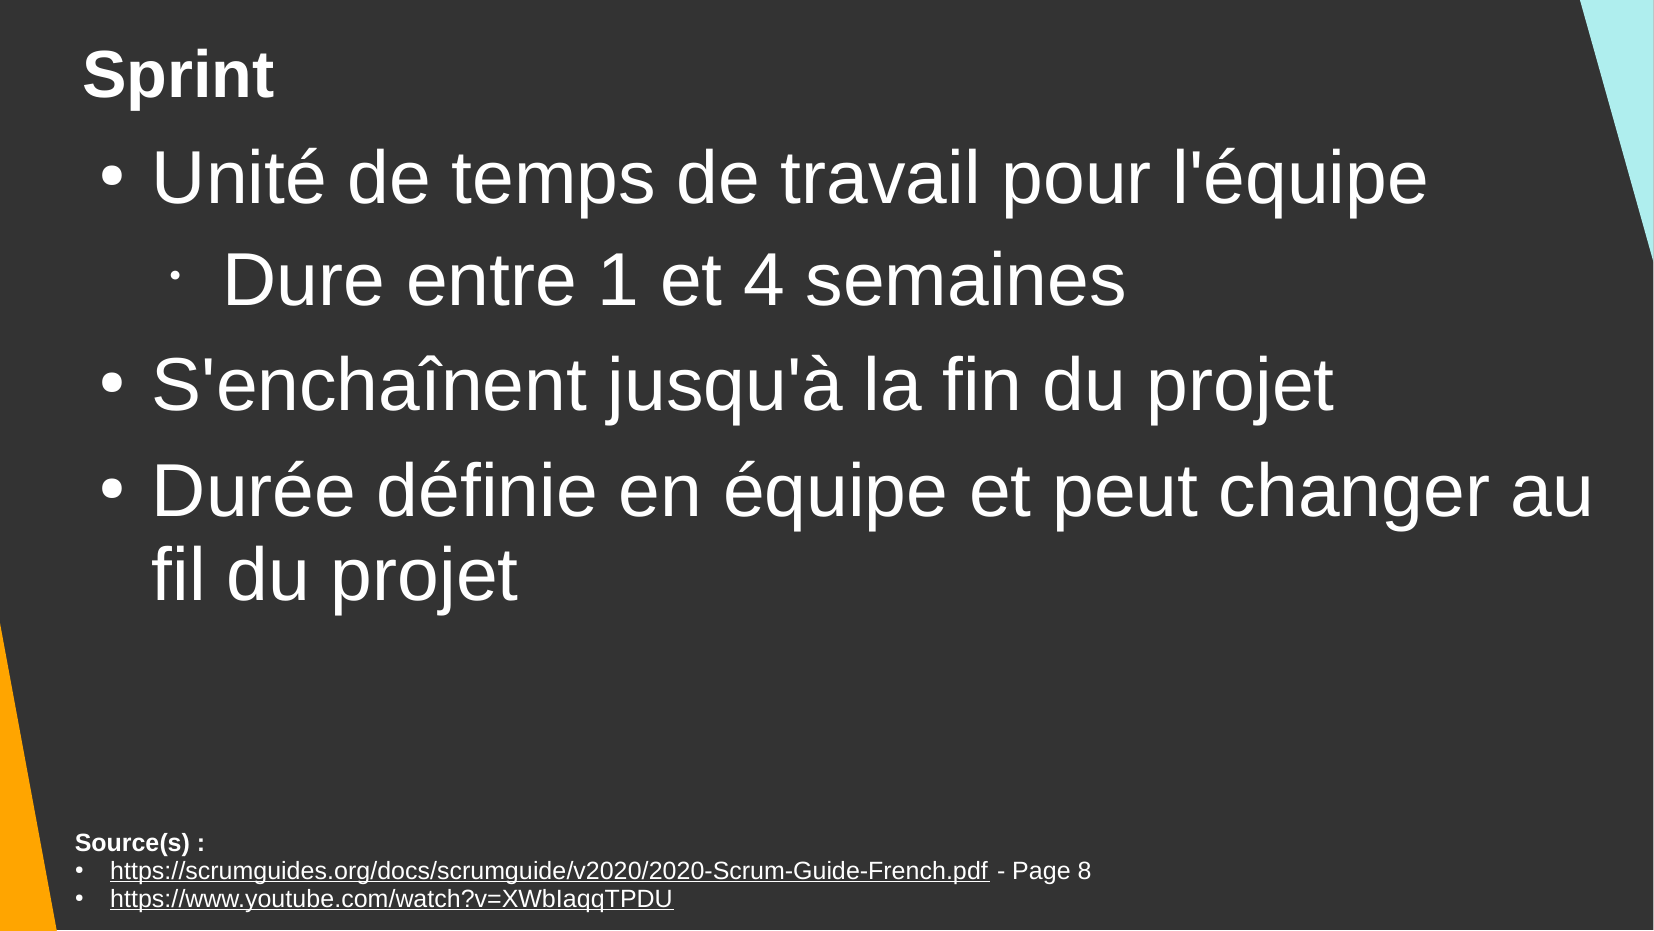

# Sprint
Unité de temps de travail pour l'équipe
Dure entre 1 et 4 semaines
S'enchaînent jusqu'à la fin du projet
Durée définie en équipe et peut changer au fil du projet
Source(s) :
https://scrumguides.org/docs/scrumguide/v2020/2020-Scrum-Guide-French.pdf - Page 8
https://www.youtube.com/watch?v=XWbIaqqTPDU